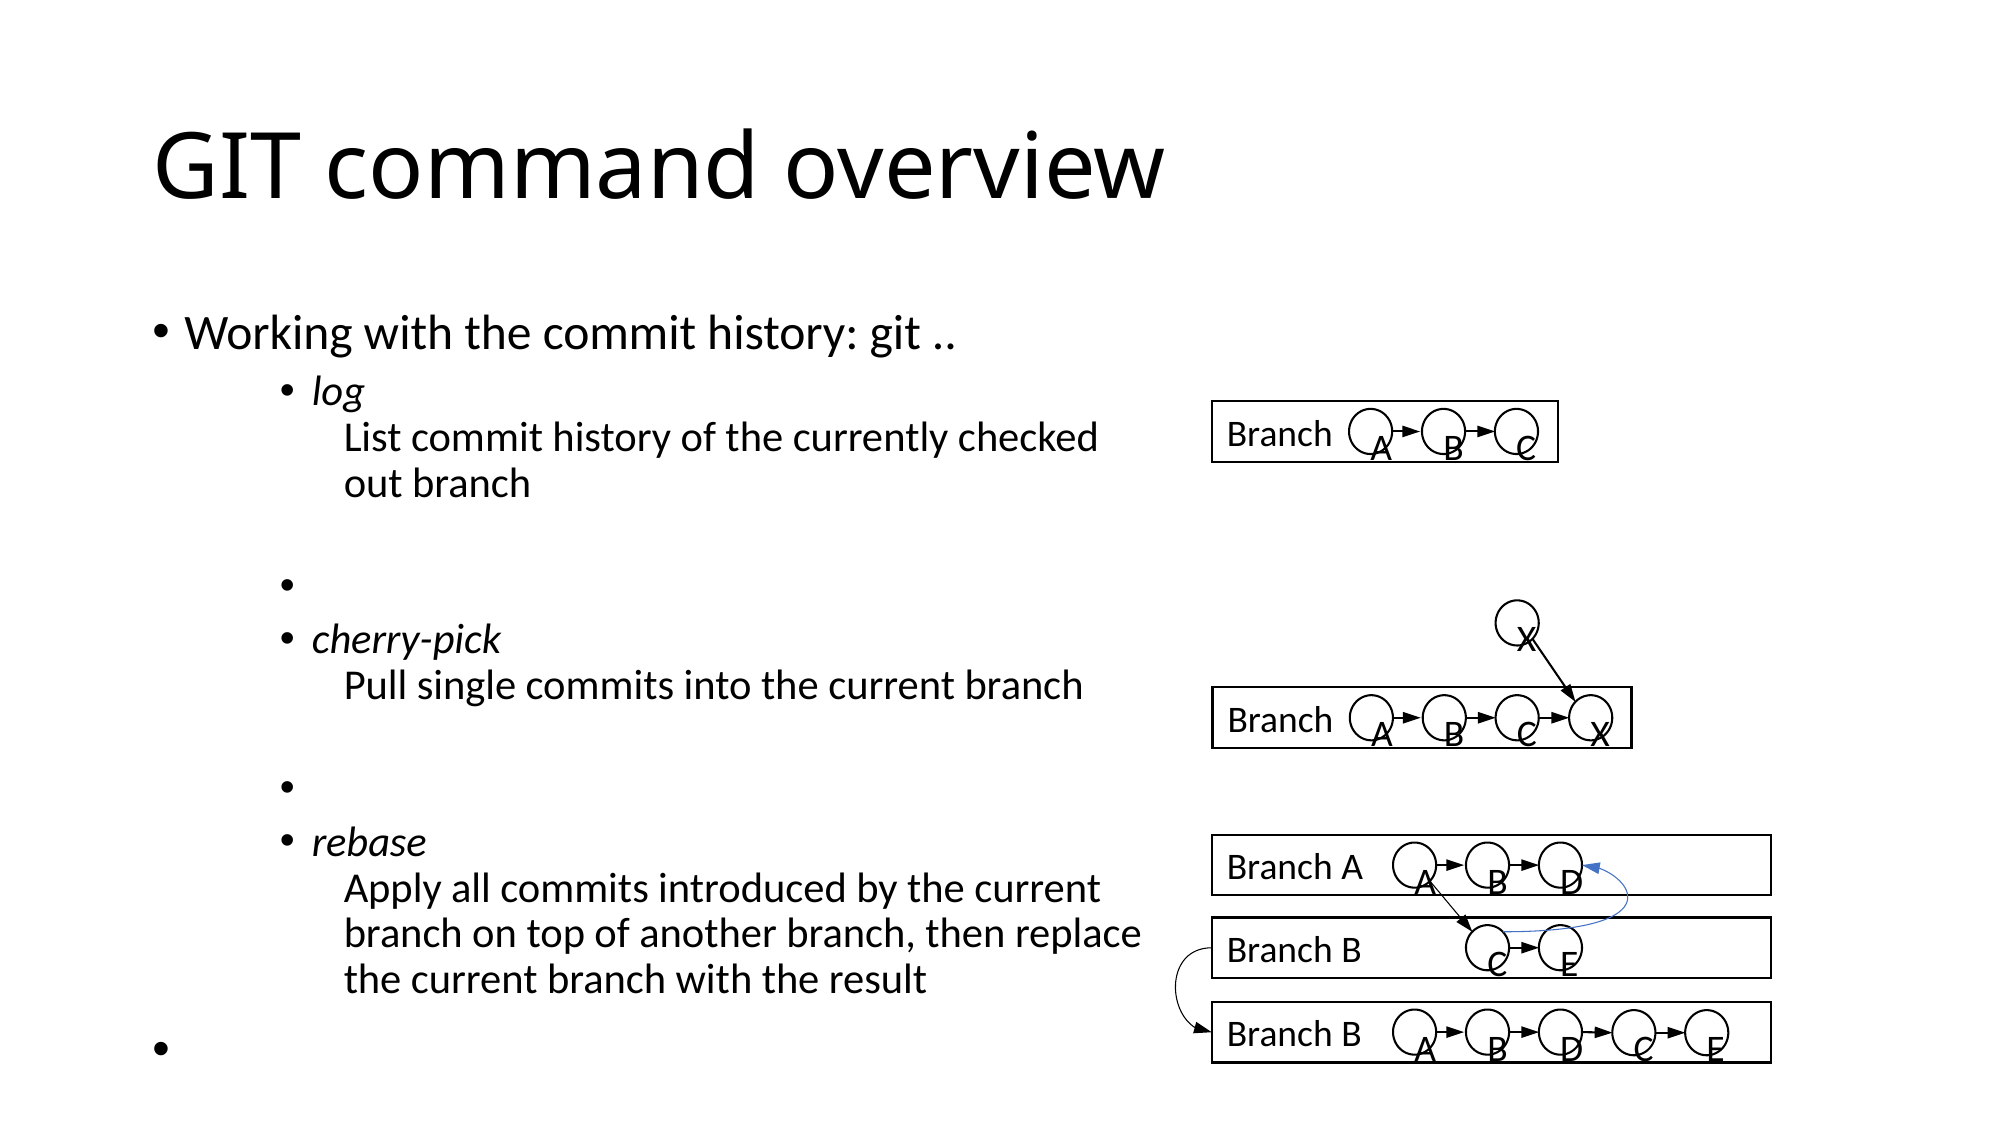

GIT command overview
# Working with the commit history: git ..
log
List commit history of the currently checked
out branch
cherry-pick
Pull single commits into the current branch
rebase
Apply all commits introduced by the current
branch on top of another branch, then replace
the current branch with the result
Branch
A
B
C
X
Branch
A
B
C
X
Branch A
A
B
D
Branch B
C
E
Branch B
A
B
D
C
E